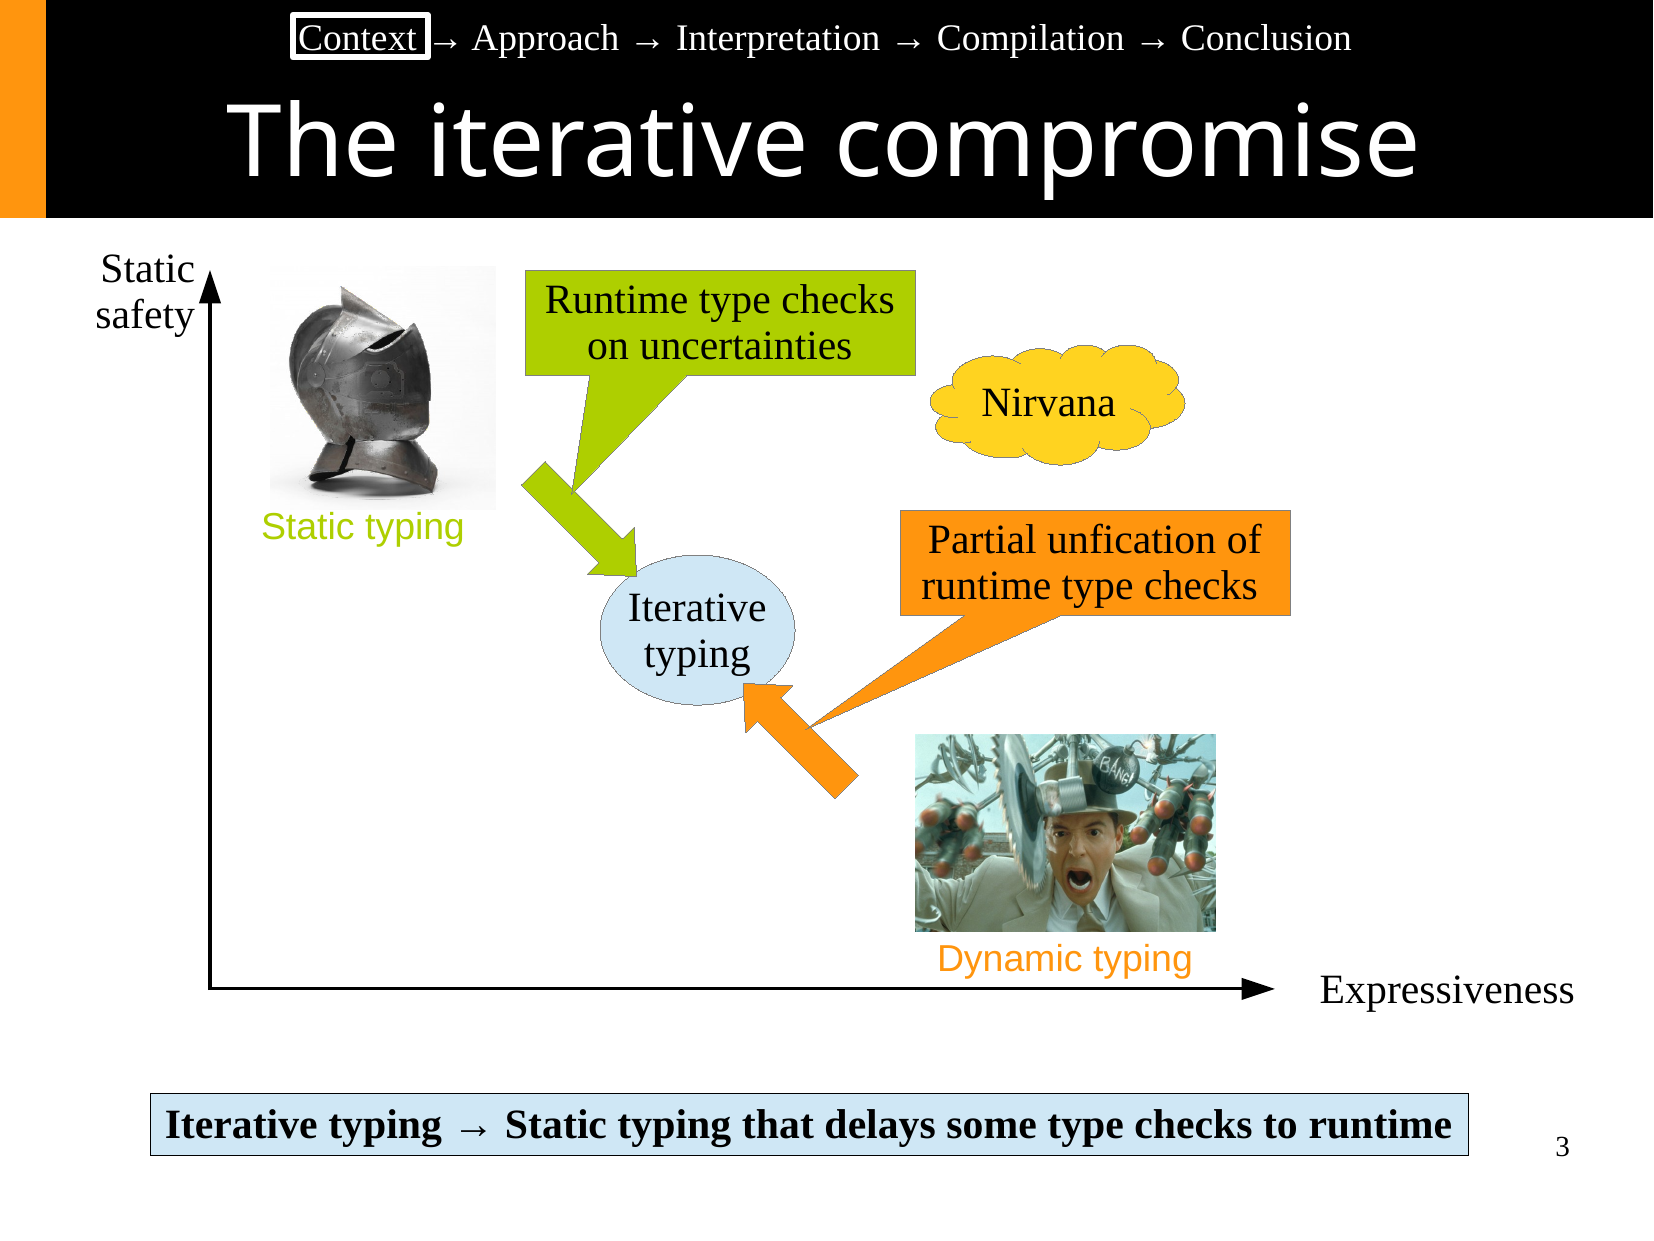

# The iterative compromise
Static
safety
Runtime type checks on uncertainties
Nirvana
Static typing
Partial unfication of runtime type checks
Iterative
typing
Dynamic typing
Expressiveness
Iterative typing → Static typing that delays some type checks to runtime
3